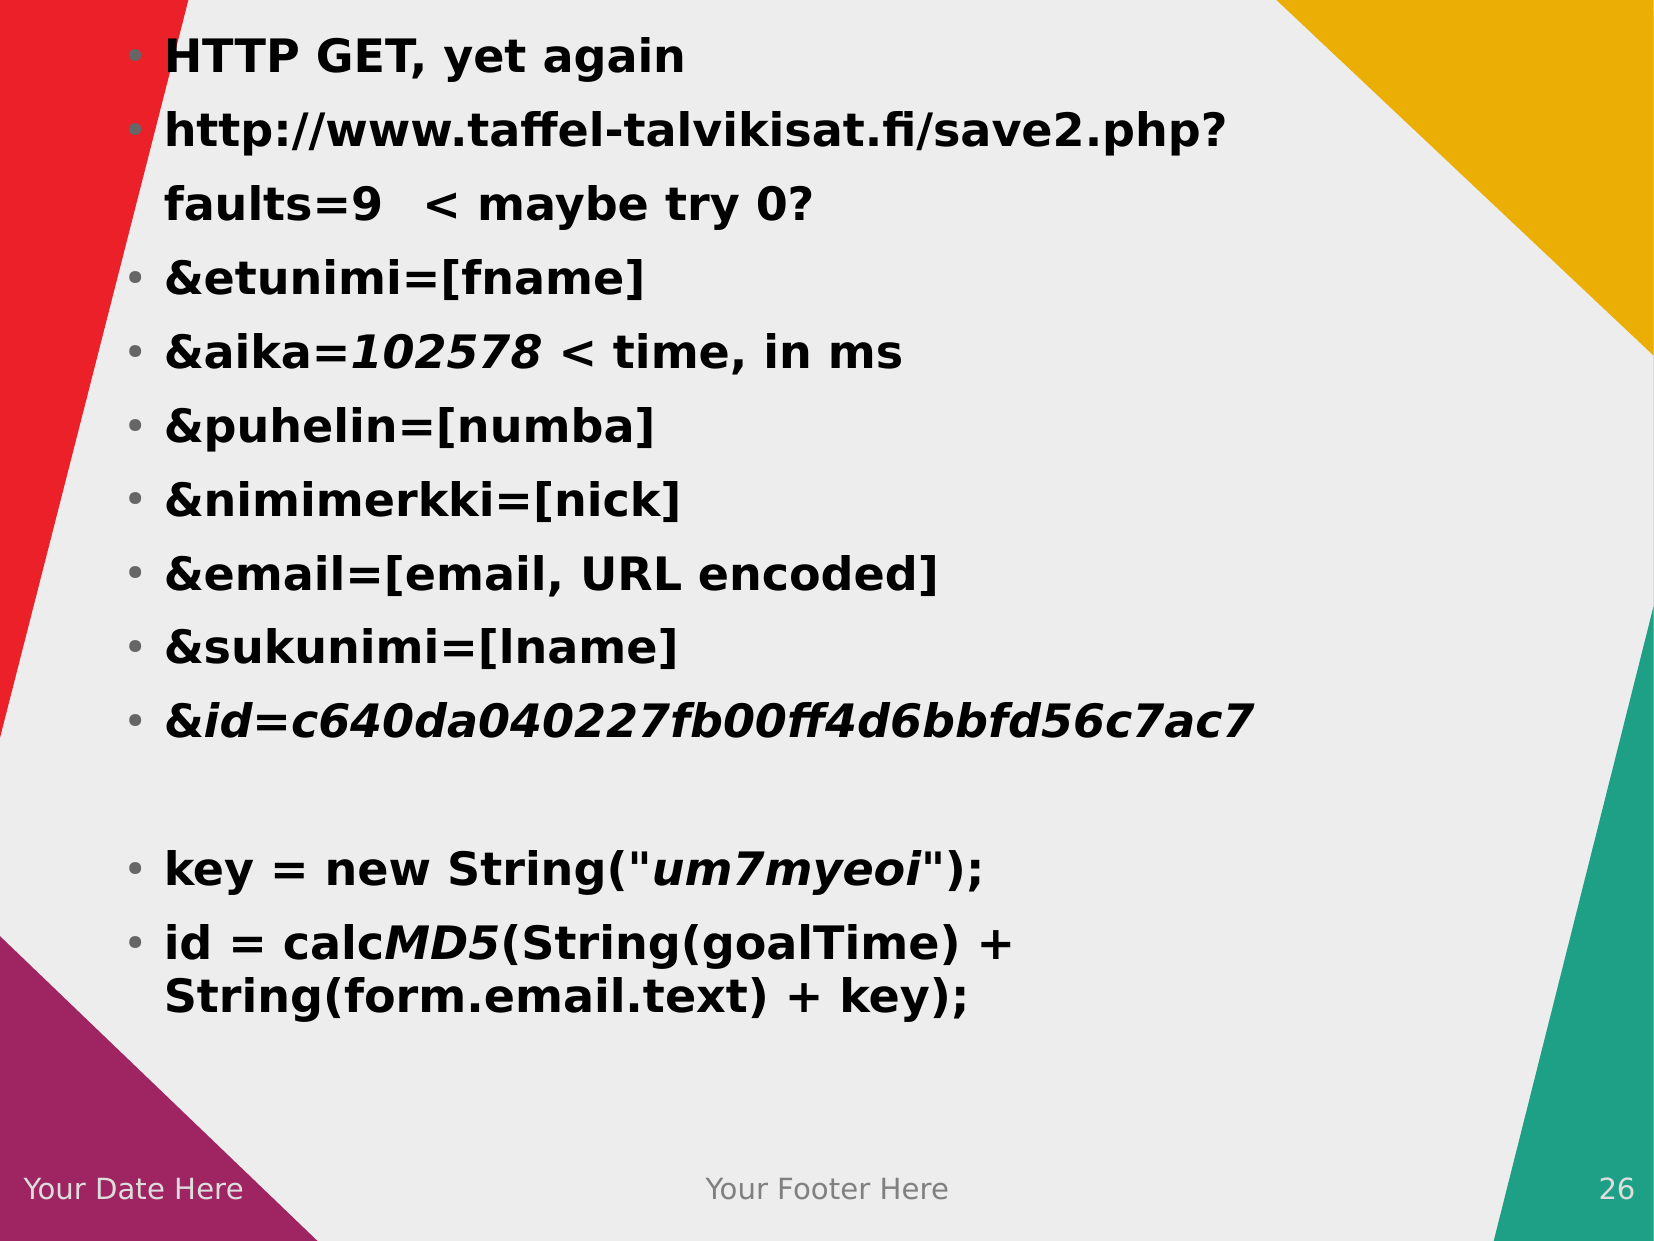

# HTTP GET, yet again
http://www.taffel-talvikisat.fi/save2.php?
faults=9	< maybe try 0?
&etunimi=[fname]
&aika=102578 < time, in ms
&puhelin=[numba]
&nimimerkki=[nick]
&email=[email, URL encoded]
&sukunimi=[lname]
&id=c640da040227fb00ff4d6bbfd56c7ac7
key = new String("um7myeoi");
id = calcMD5(String(goalTime) + String(form.email.text) + key);
Your Date Here
Your Footer Here
26